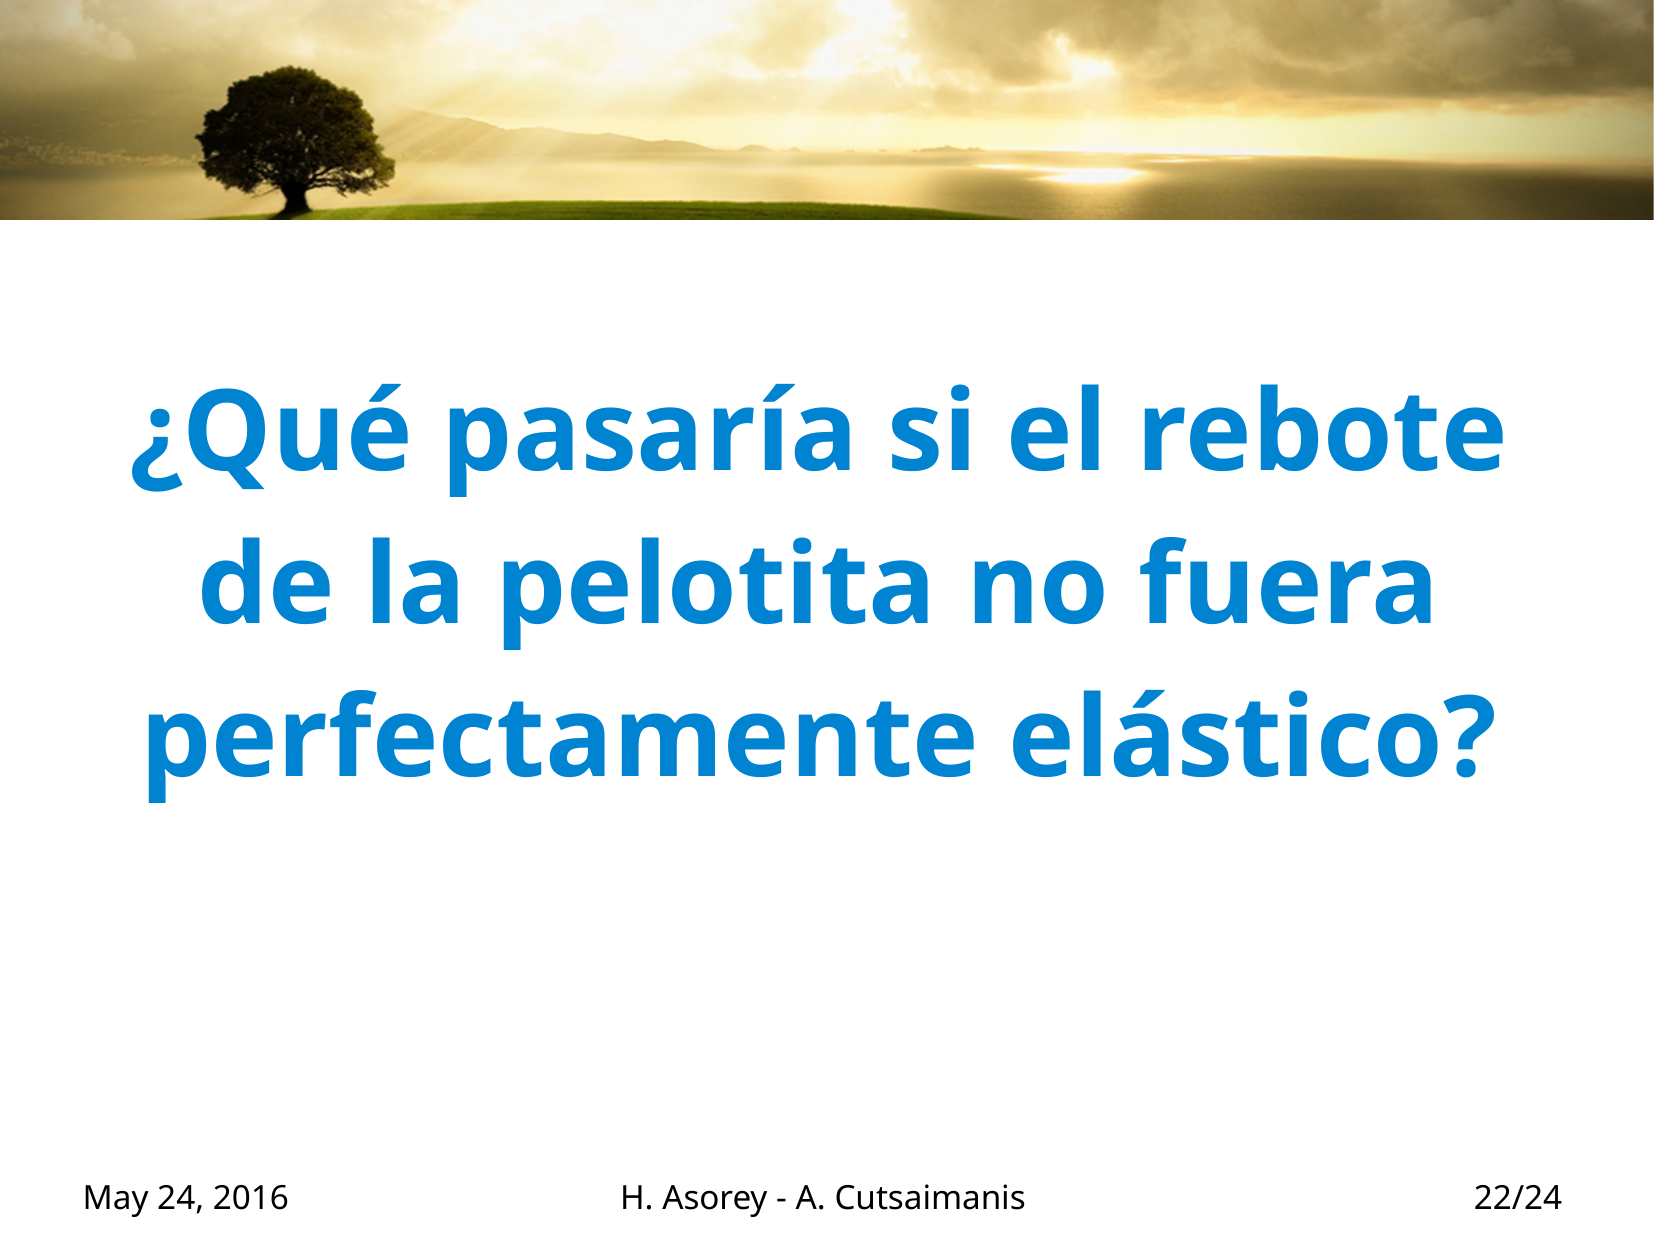

# ¿Qué pasaría si el rebote de la pelotita no fuera perfectamente elástico?
May 24, 2016
H. Asorey - A. Cutsaimanis
22